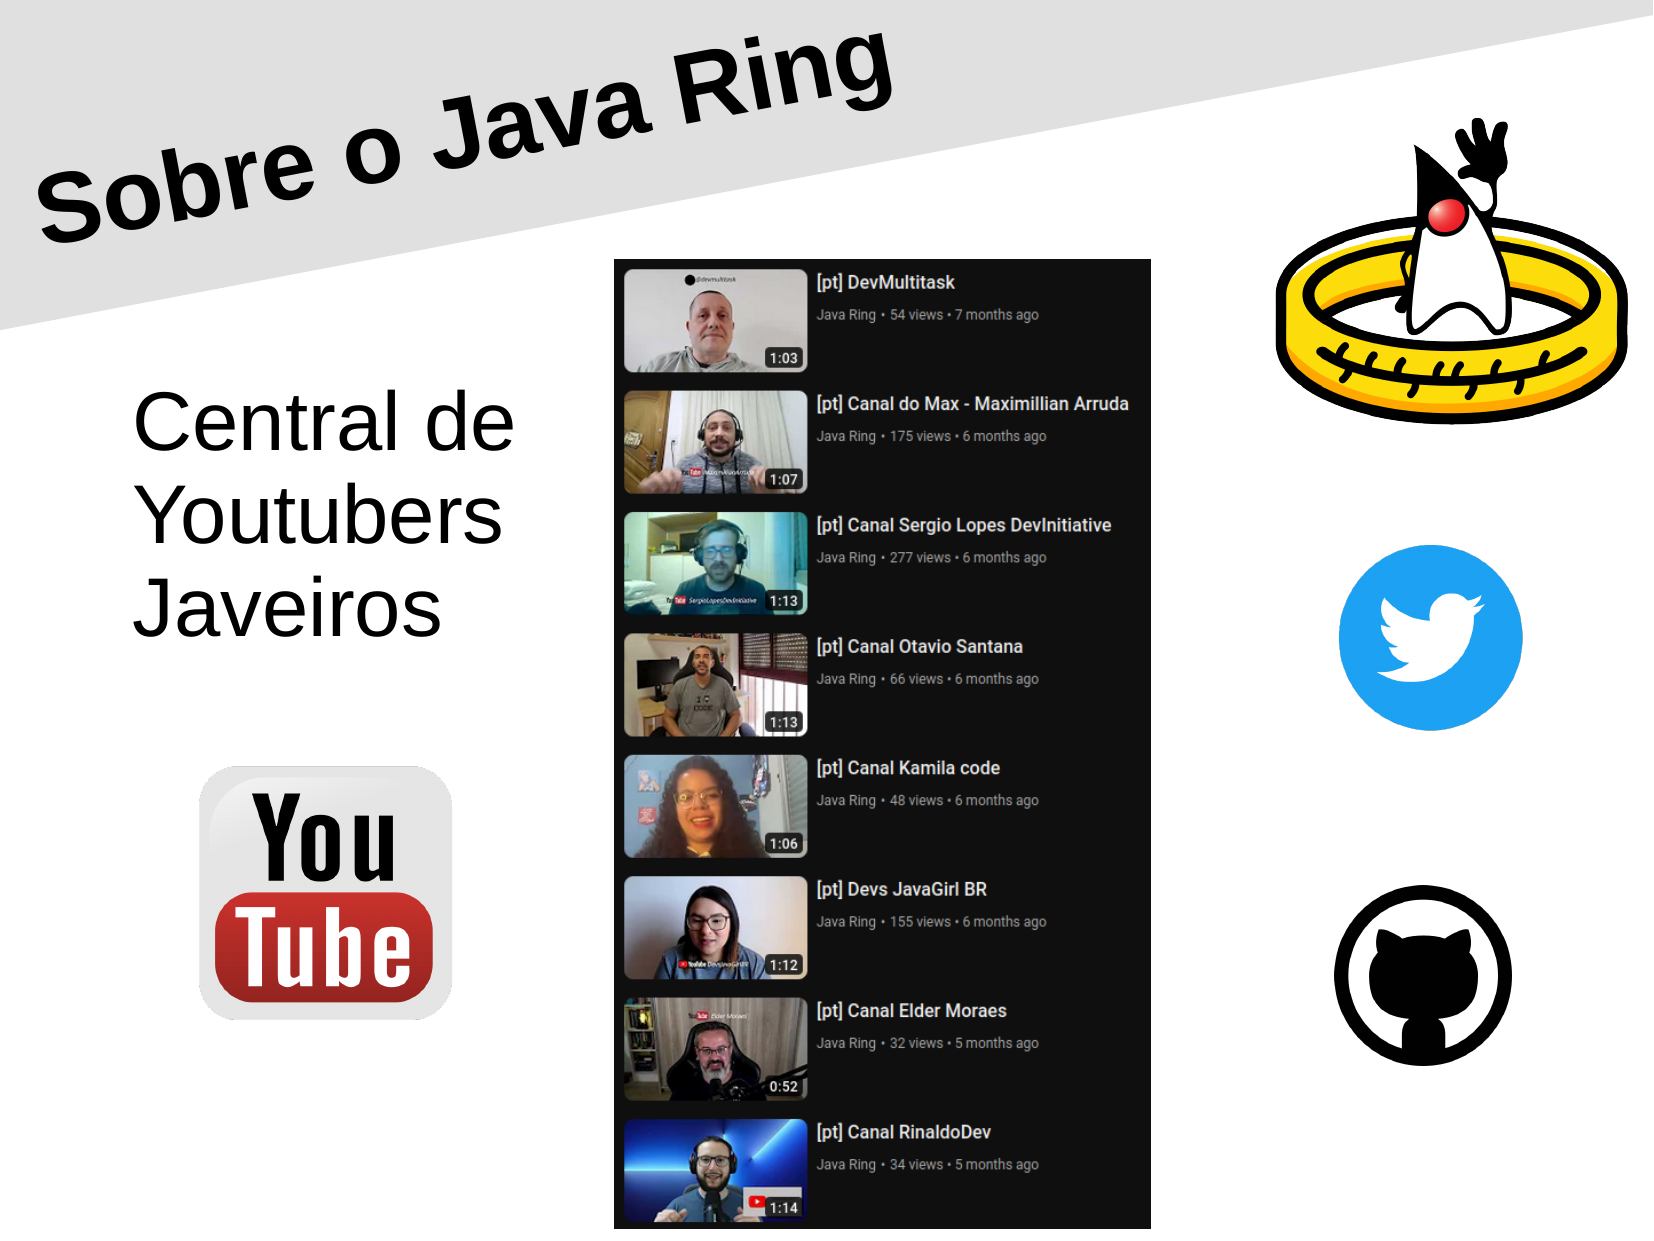

# Sobre o Java Ring
Central de
Youtubers
Javeiros